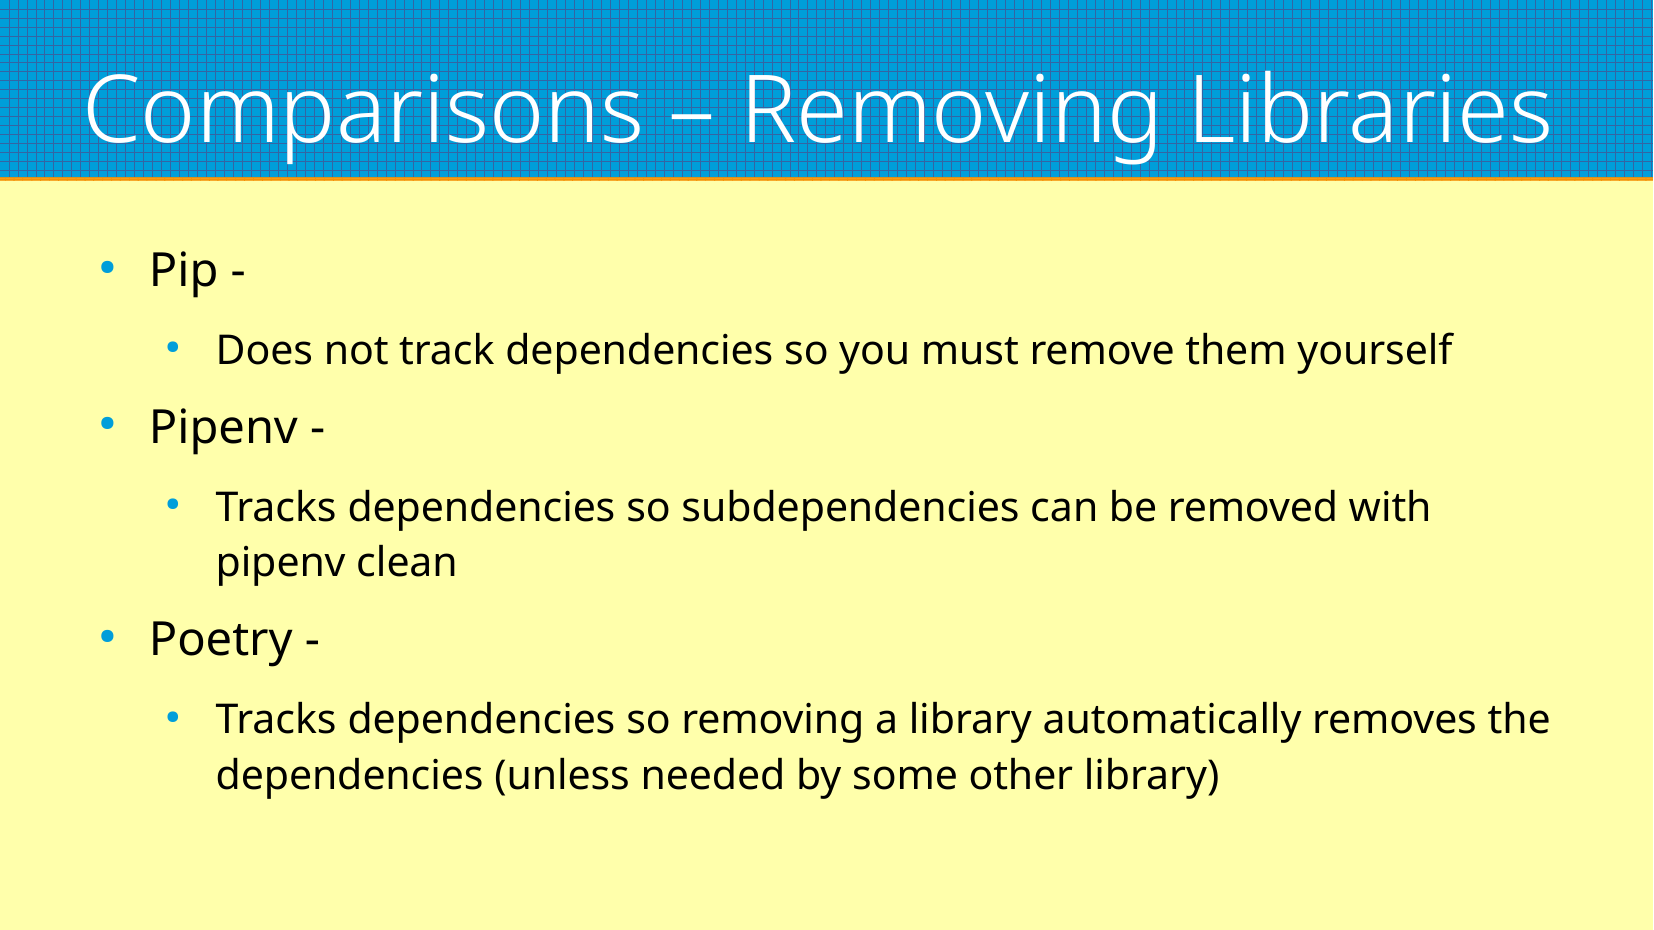

# Comparisons – Removing Libraries
Pip -
Does not track dependencies so you must remove them yourself
Pipenv -
Tracks dependencies so subdependencies can be removed with pipenv clean
Poetry -
Tracks dependencies so removing a library automatically removes the dependencies (unless needed by some other library)